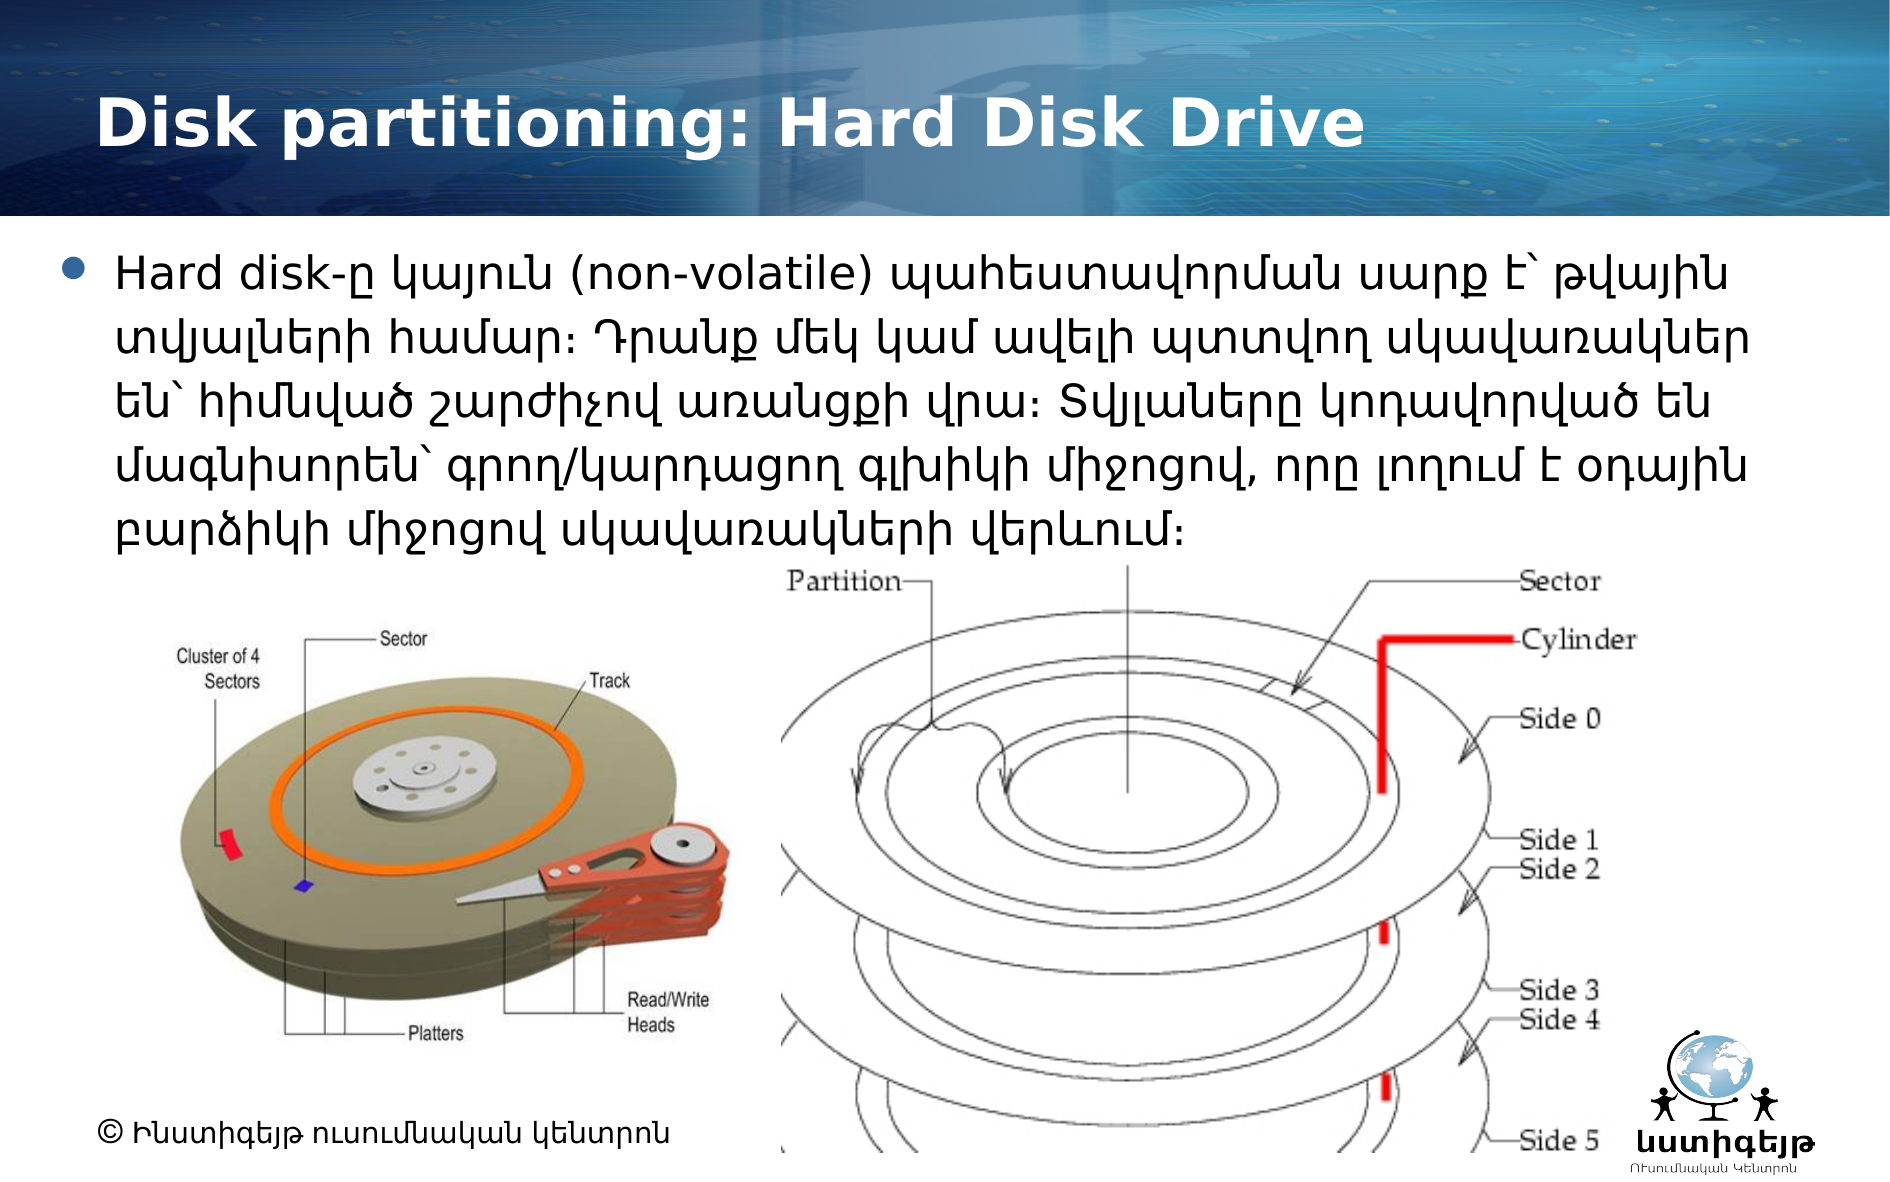

# Disk partitioning: Hard Disk Drive
Hard disk-ը կայուն (non-volatile) պահեստավորման սարք է՝ թվային տվյալների համար։ Դրանք մեկ կամ ավելի պտտվող սկավառակներ են՝ հիմնված շարժիչով առանցքի վրա։ Տվյլաները կոդավորված են մագնիսորեն՝ գրող/կարդացող գլխիկի միջոցով, որը լողում է օդային բարձիկի միջոցով սկավառակների վերևում։